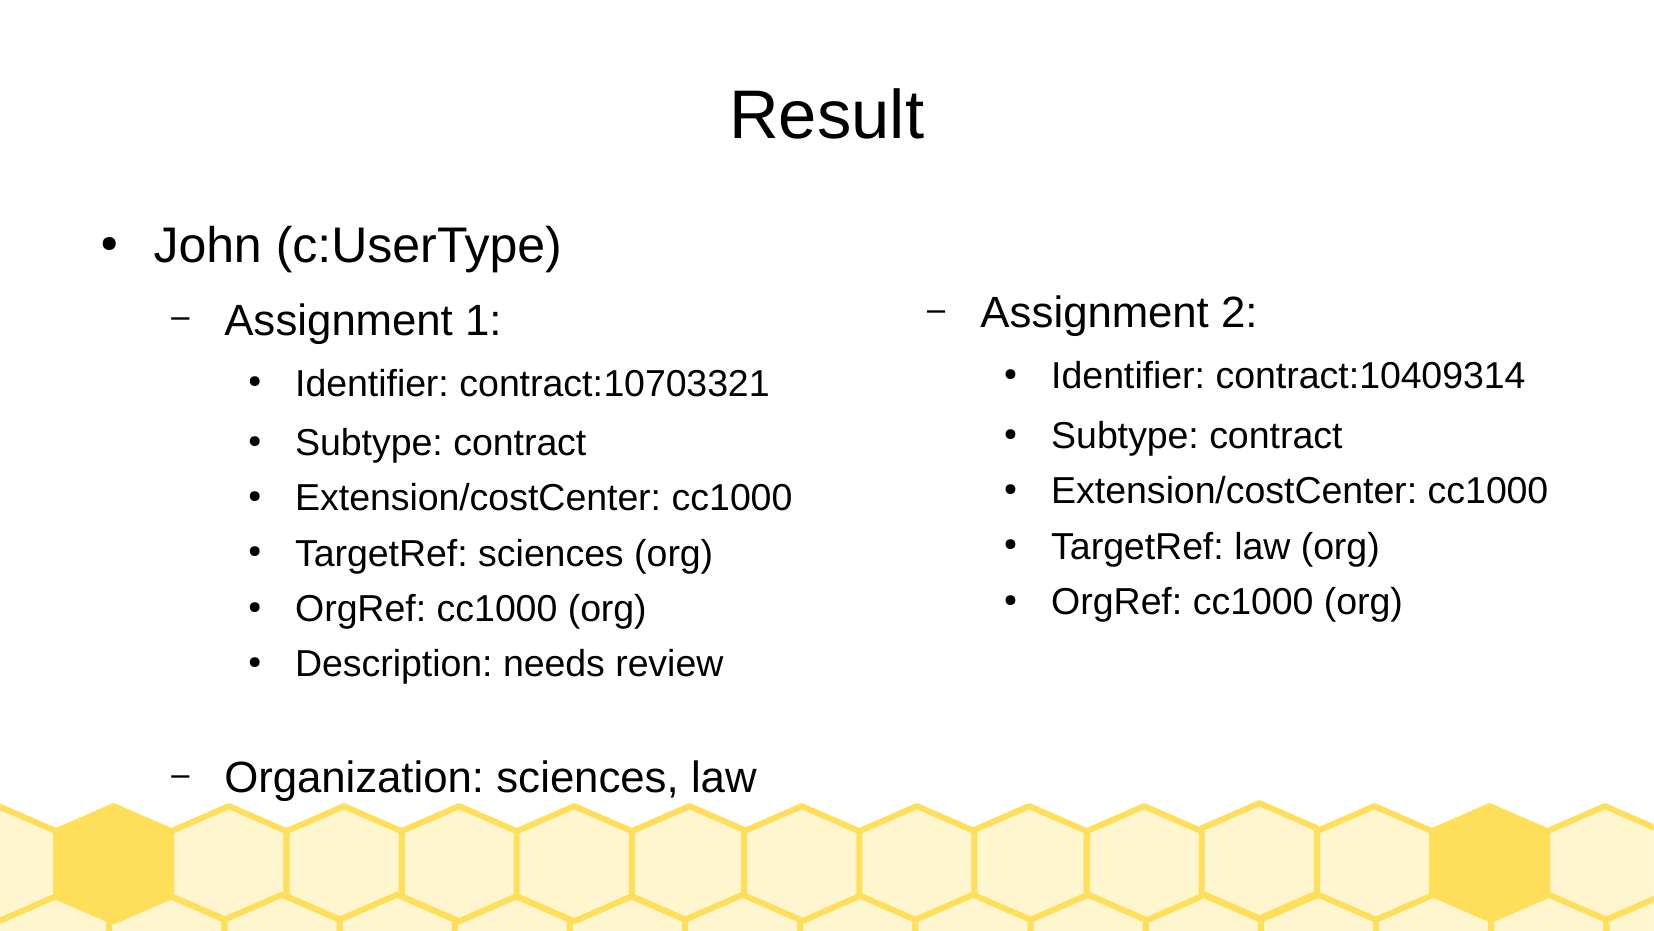

# Result
Assignment 2:
Identifier: contract:10409314
Subtype: contract
Extension/costCenter: cc1000
TargetRef: law (org)
OrgRef: cc1000 (org)
John (c:UserType)
Assignment 1:
Identifier: contract:10703321
Subtype: contract
Extension/costCenter: cc1000
TargetRef: sciences (org)
OrgRef: cc1000 (org)
Description: needs review
Organization: sciences, law